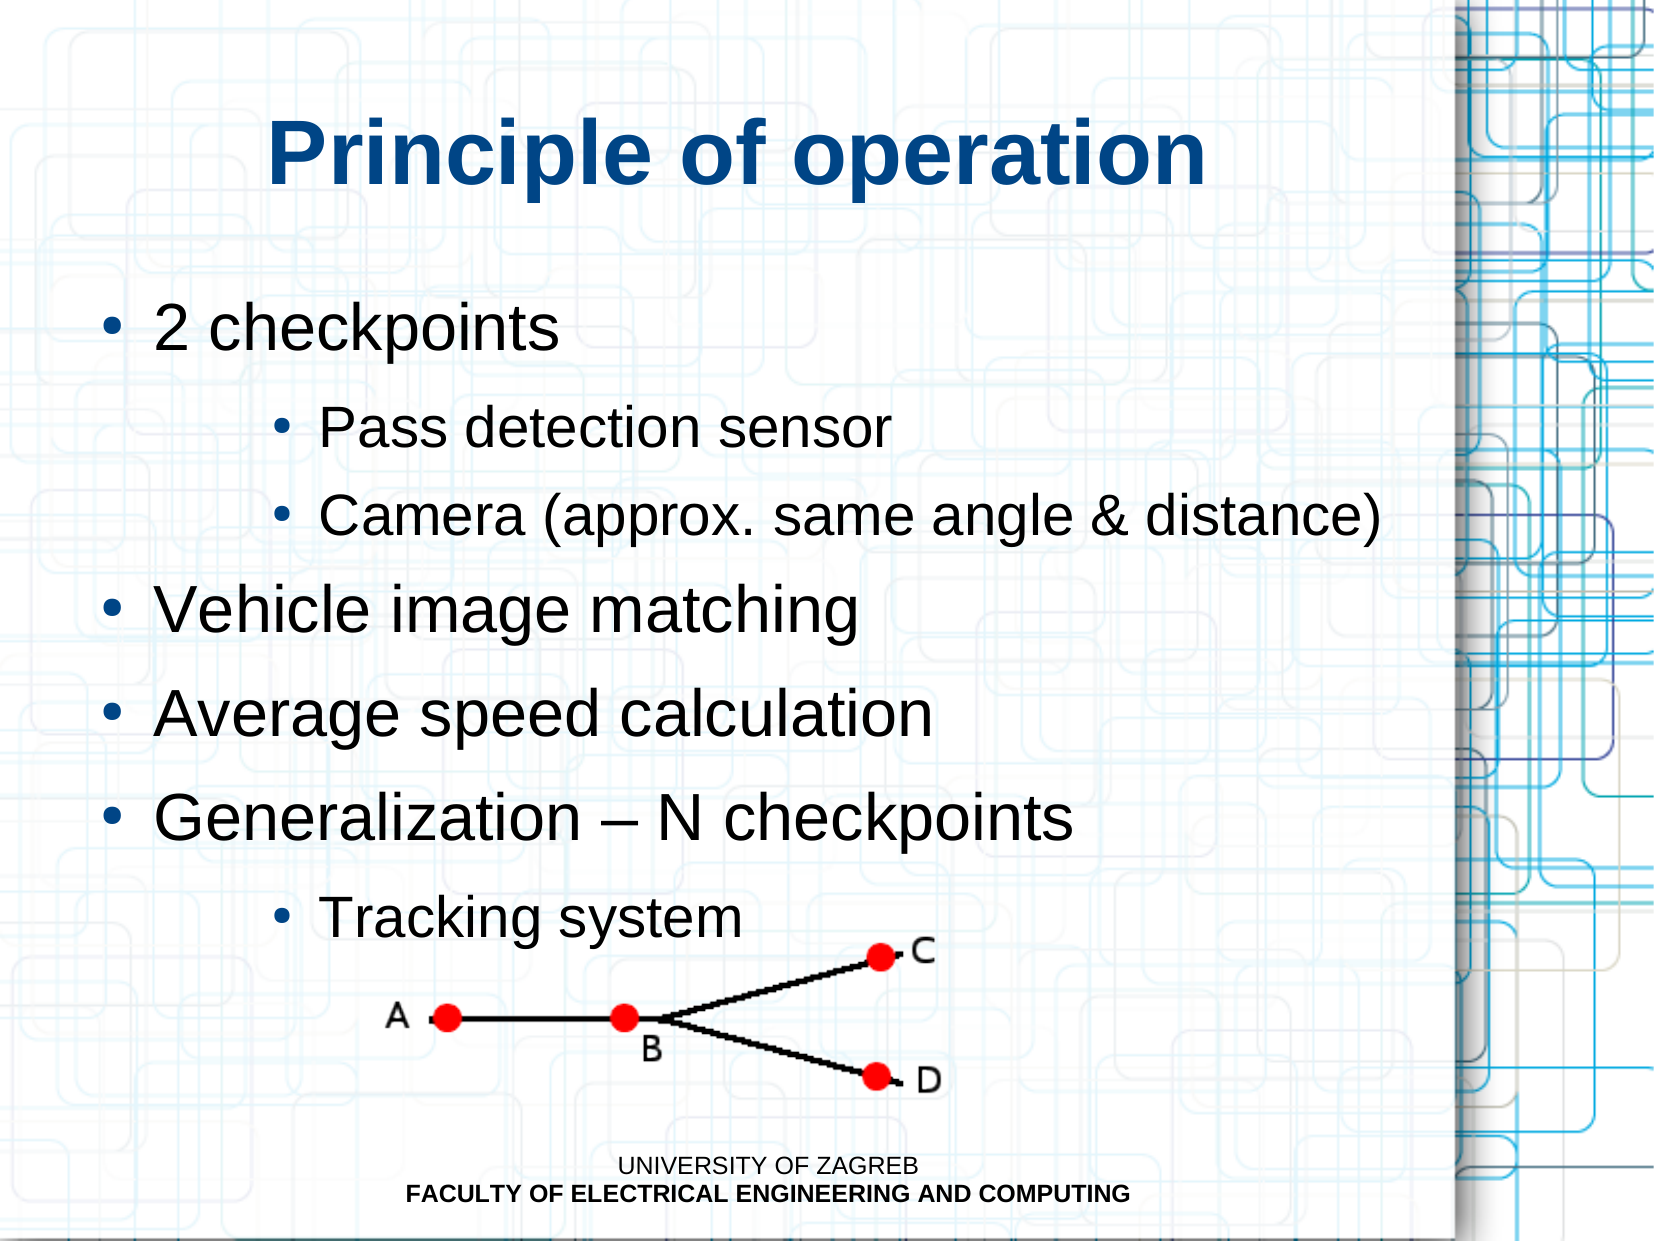

# Principle of operation
2 checkpoints
Pass detection sensor
Camera (approx. same angle & distance)
Vehicle image matching
Average speed calculation
Generalization – N checkpoints
Tracking system